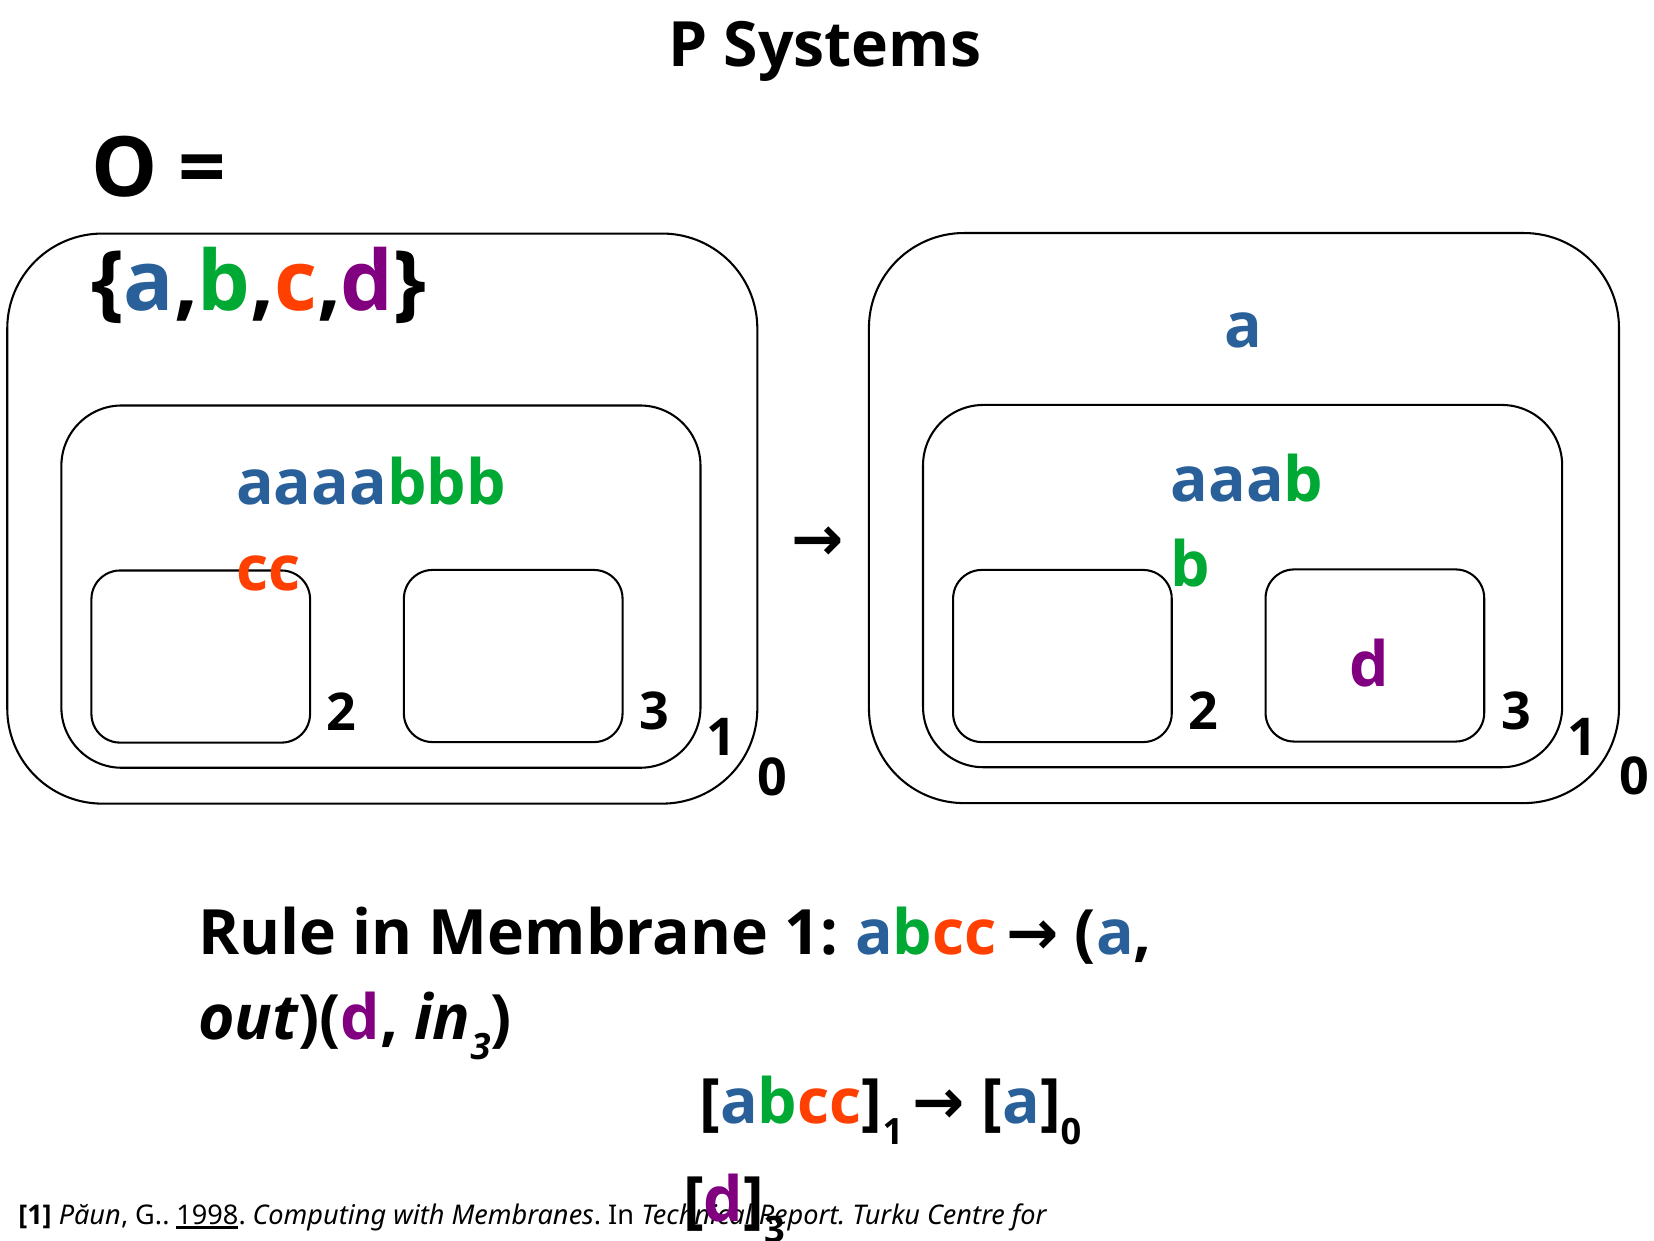

# P Systems
O = {a,b,c,d}
a
aaabb
aaaabbbcc
→
d
3
3
2
2
1
1
0
0
Rule in Membrane 1: abcc → (a, out)(d, in3)
 [abcc]1 → [a]0 [d]3
[1] Păun, G.. 1998. Computing with Membranes. In Technical Report. Turku Centre for Computer Science.